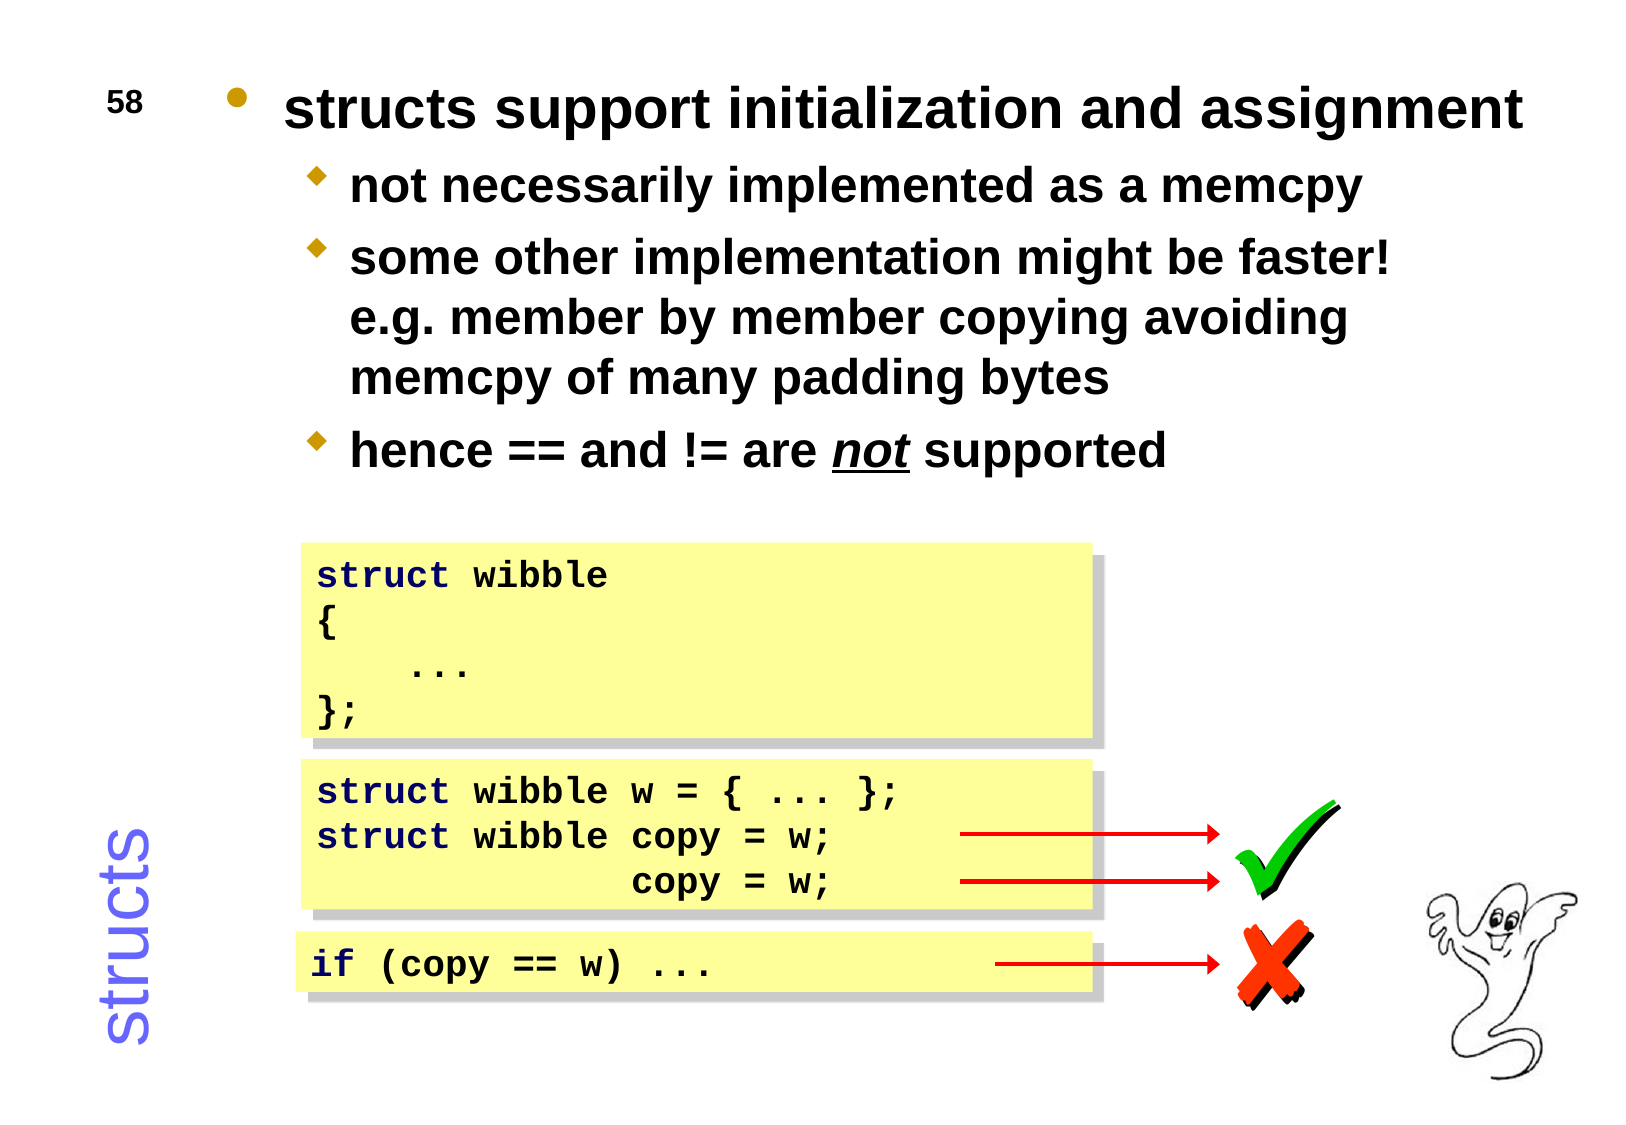

58
structs support initialization and assignment
not necessarily implemented as a memcpy
some other implementation might be faster!
e.g. member by member copying avoiding memcpy of many padding bytes
hence == and != are not supported
struct wibble
{
 ...
};
# structs

struct wibble w = { ... };
struct wibble copy = w;
 copy = w;

if (copy == w) ...